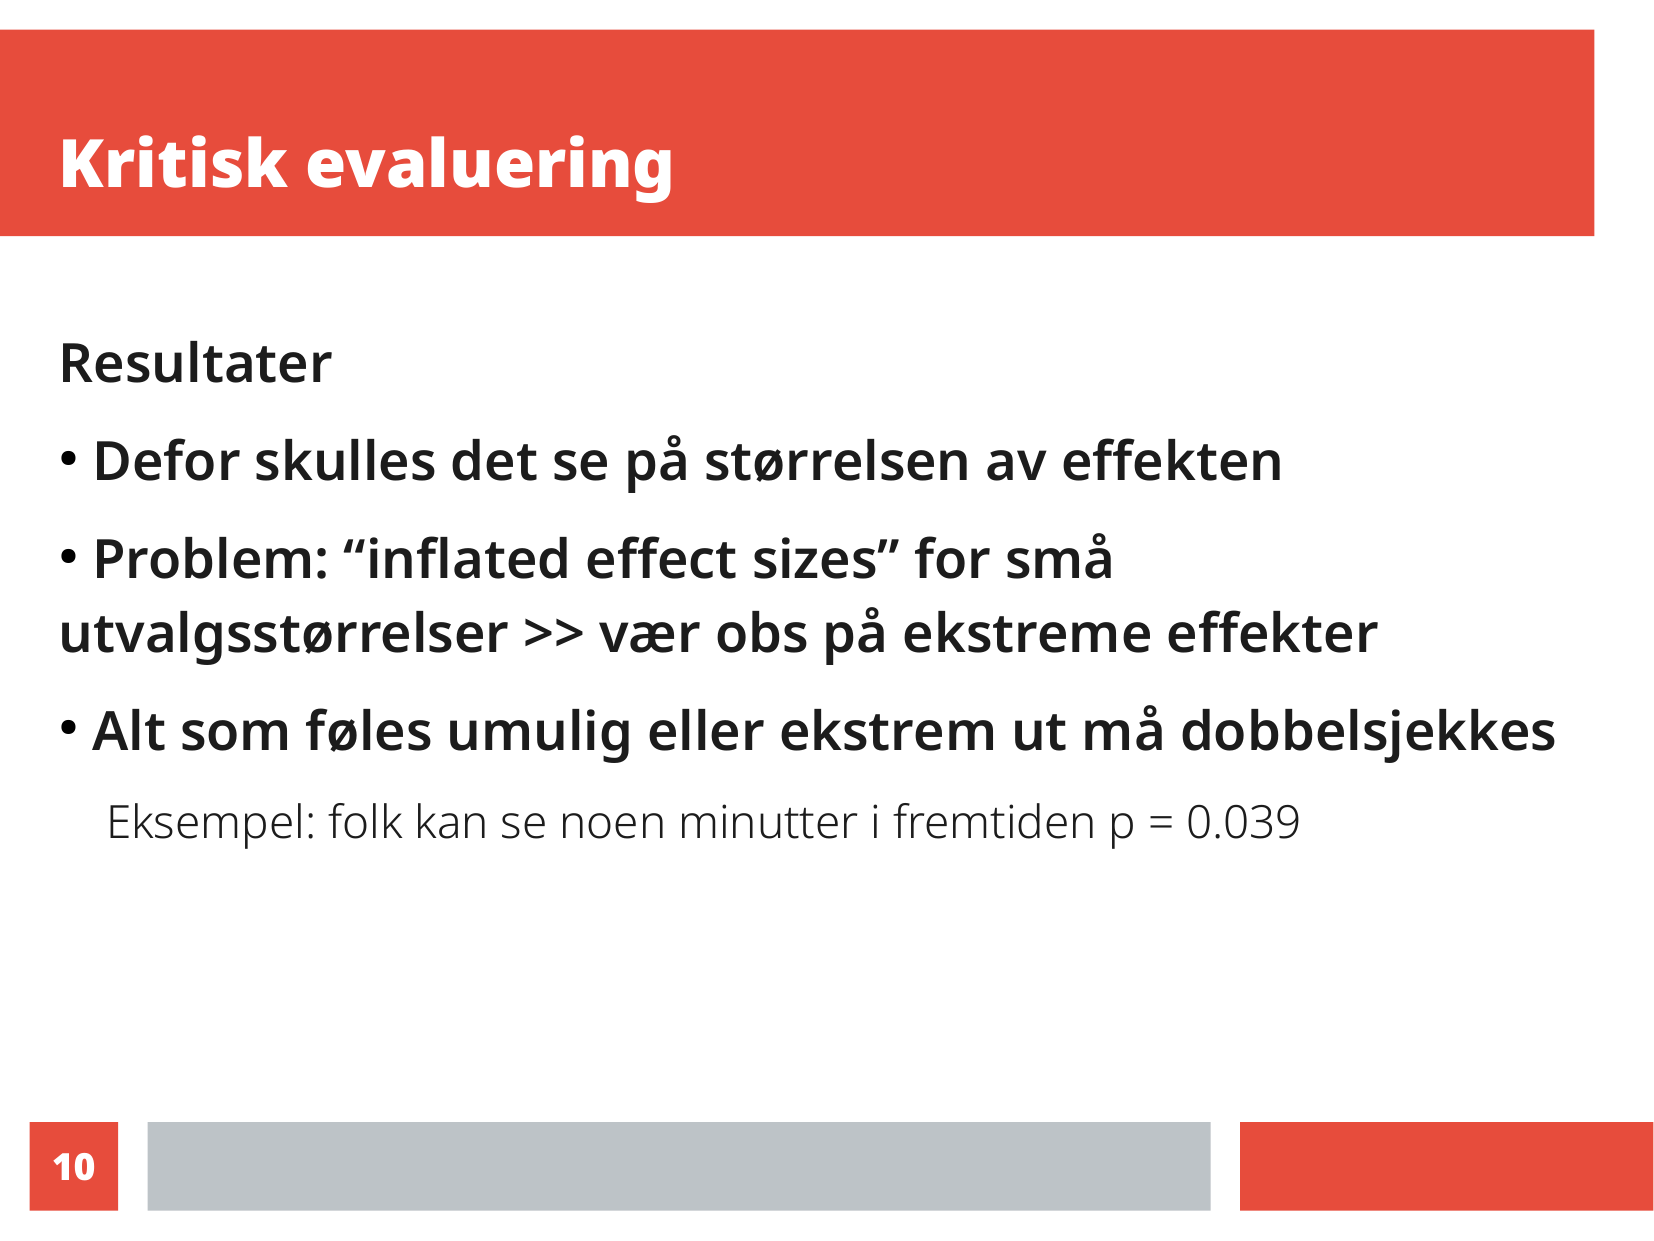

# Kritisk evaluering
Resultater
 Defor skulles det se på størrelsen av effekten
 Problem: “inflated effect sizes” for små utvalgsstørrelser >> vær obs på ekstreme effekter
 Alt som føles umulig eller ekstrem ut må dobbelsjekkes
Eksempel: folk kan se noen minutter i fremtiden p = 0.039
10